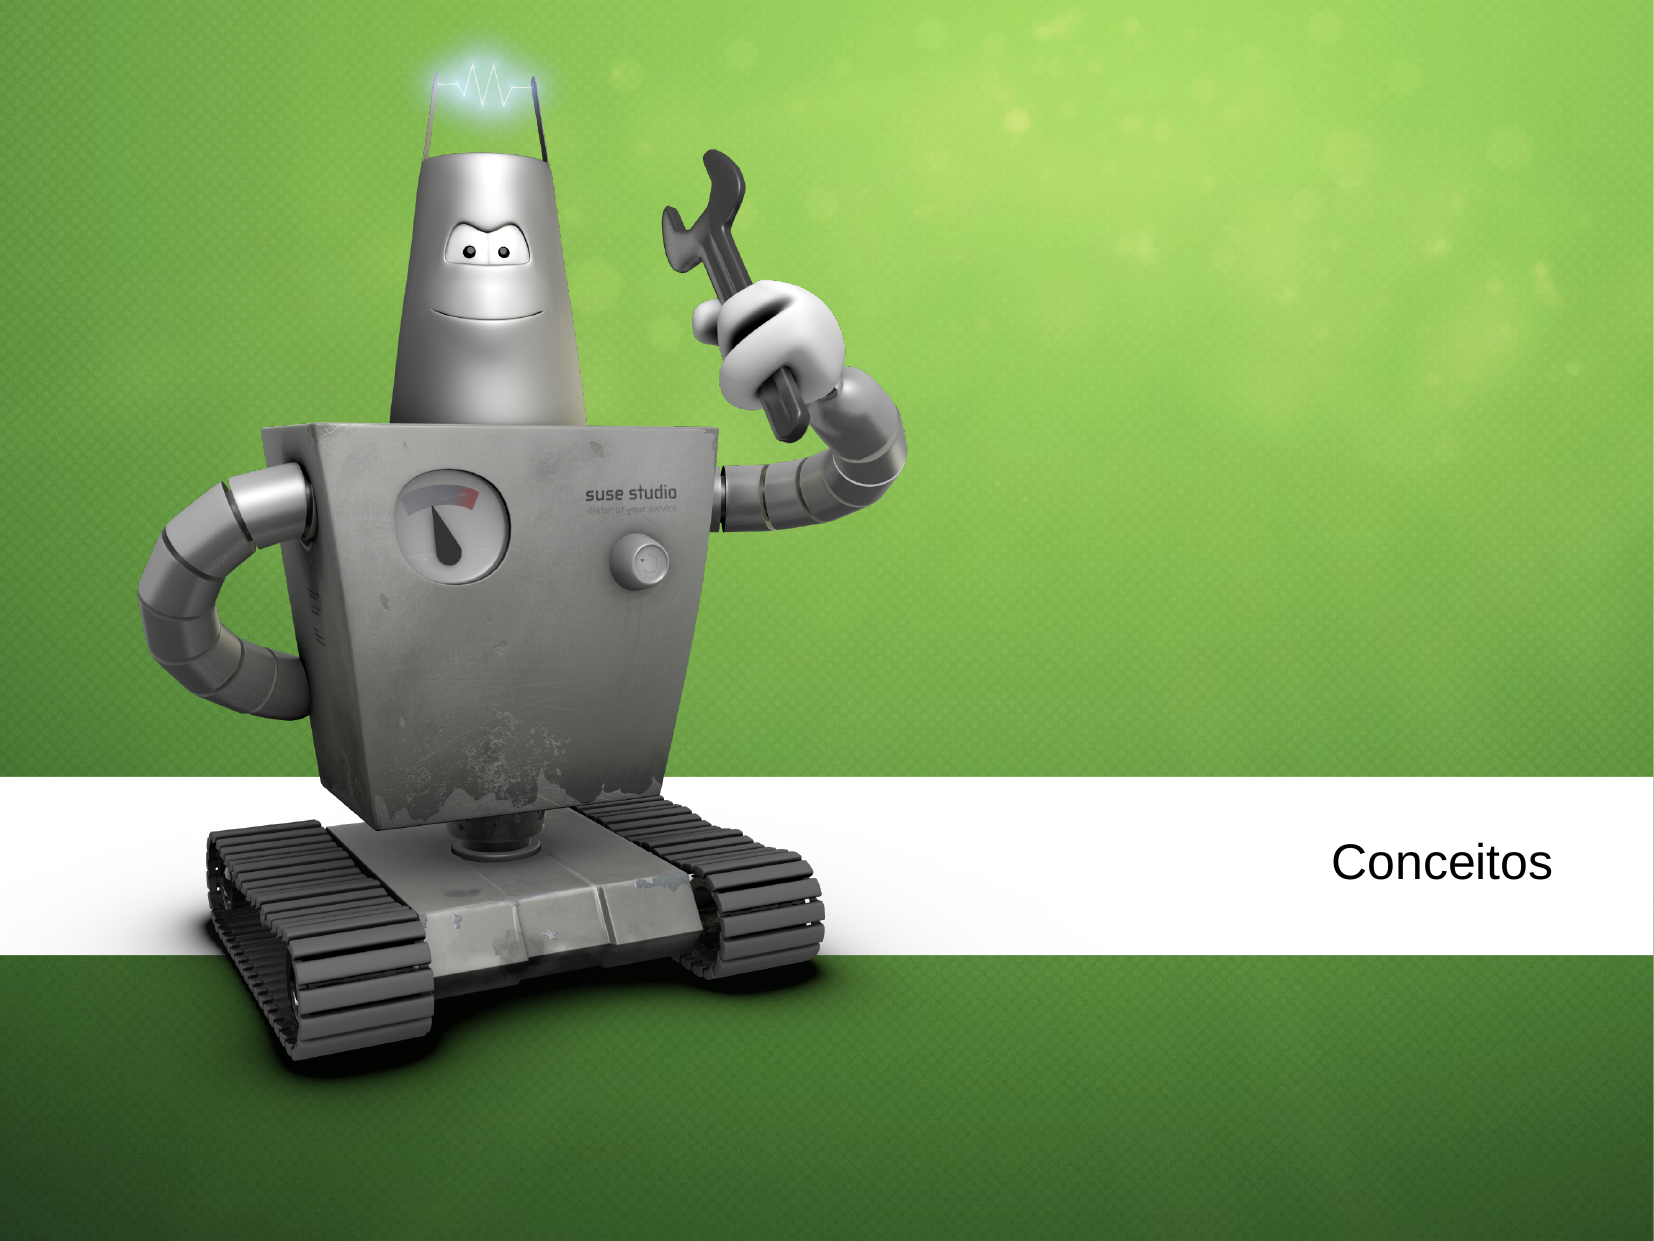

Conceitos
Construindo appliances com o SUSE Studio
4